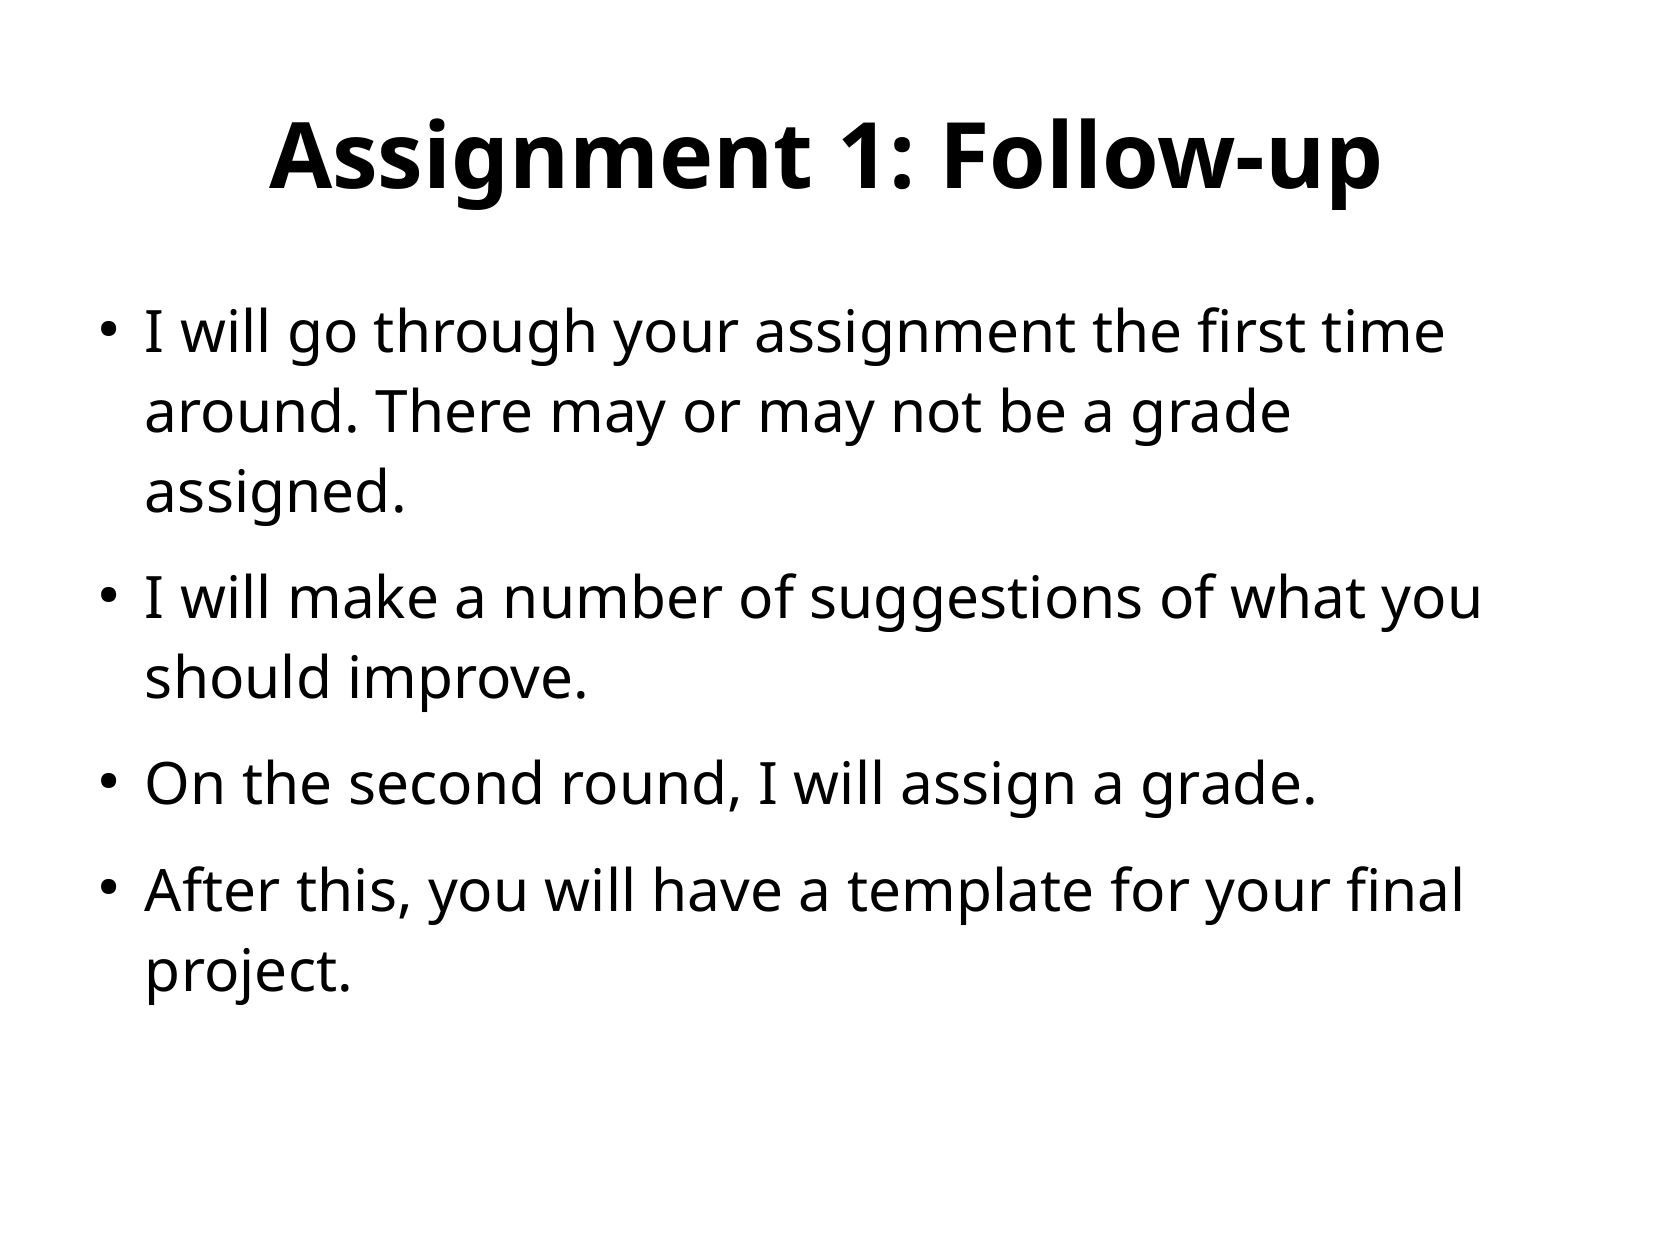

# Assignment 1: Follow-up
I will go through your assignment the first time around. There may or may not be a grade assigned.
I will make a number of suggestions of what you should improve.
On the second round, I will assign a grade.
After this, you will have a template for your final project.